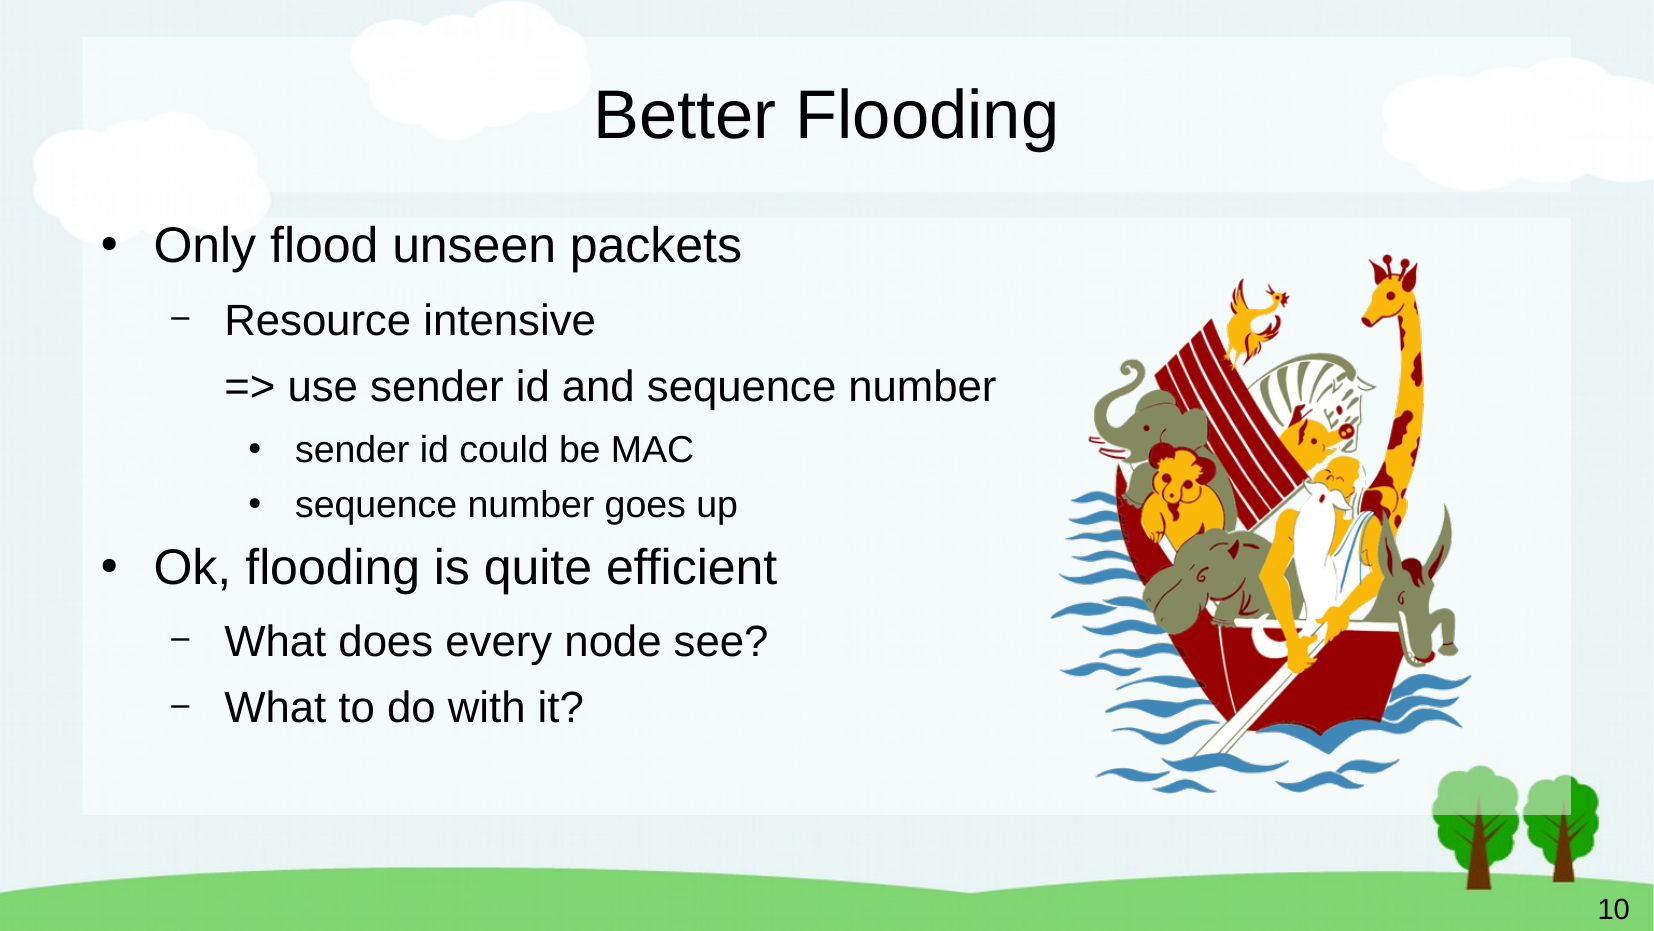

# Better Flooding
Only flood unseen packets
Resource intensive
=> use sender id and sequence number
sender id could be MAC
sequence number goes up
Ok, flooding is quite efficient
What does every node see?
What to do with it?
10